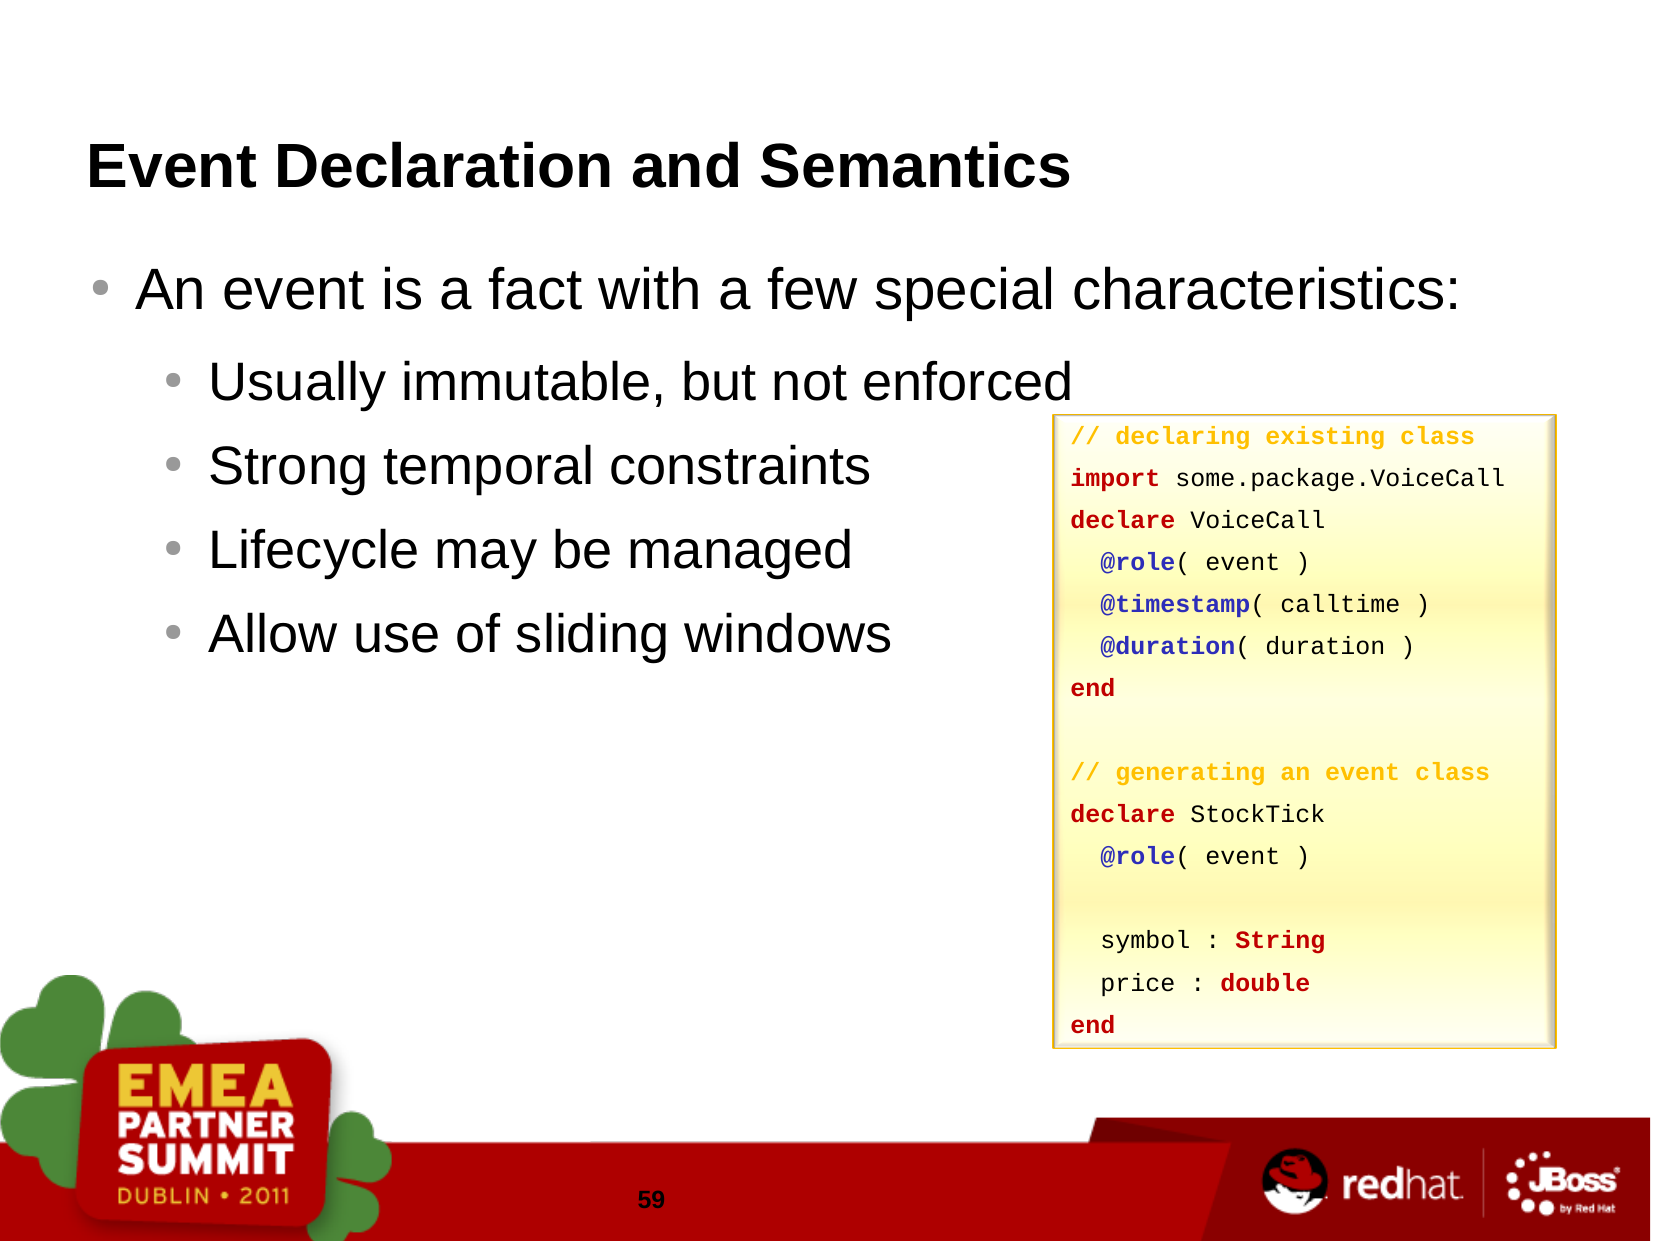

# Event Declaration and Semantics
An event is a fact with a few special characteristics:
Usually immutable, but not enforced
Strong temporal constraints
Lifecycle may be managed
Allow use of sliding windows
// declaring existing class
import some.package.VoiceCall
declare VoiceCall
 @role( event )
 @timestamp( calltime )
 @duration( duration )
end
// generating an event class
declare StockTick
 @role( event )
 symbol : String
 price : double
end